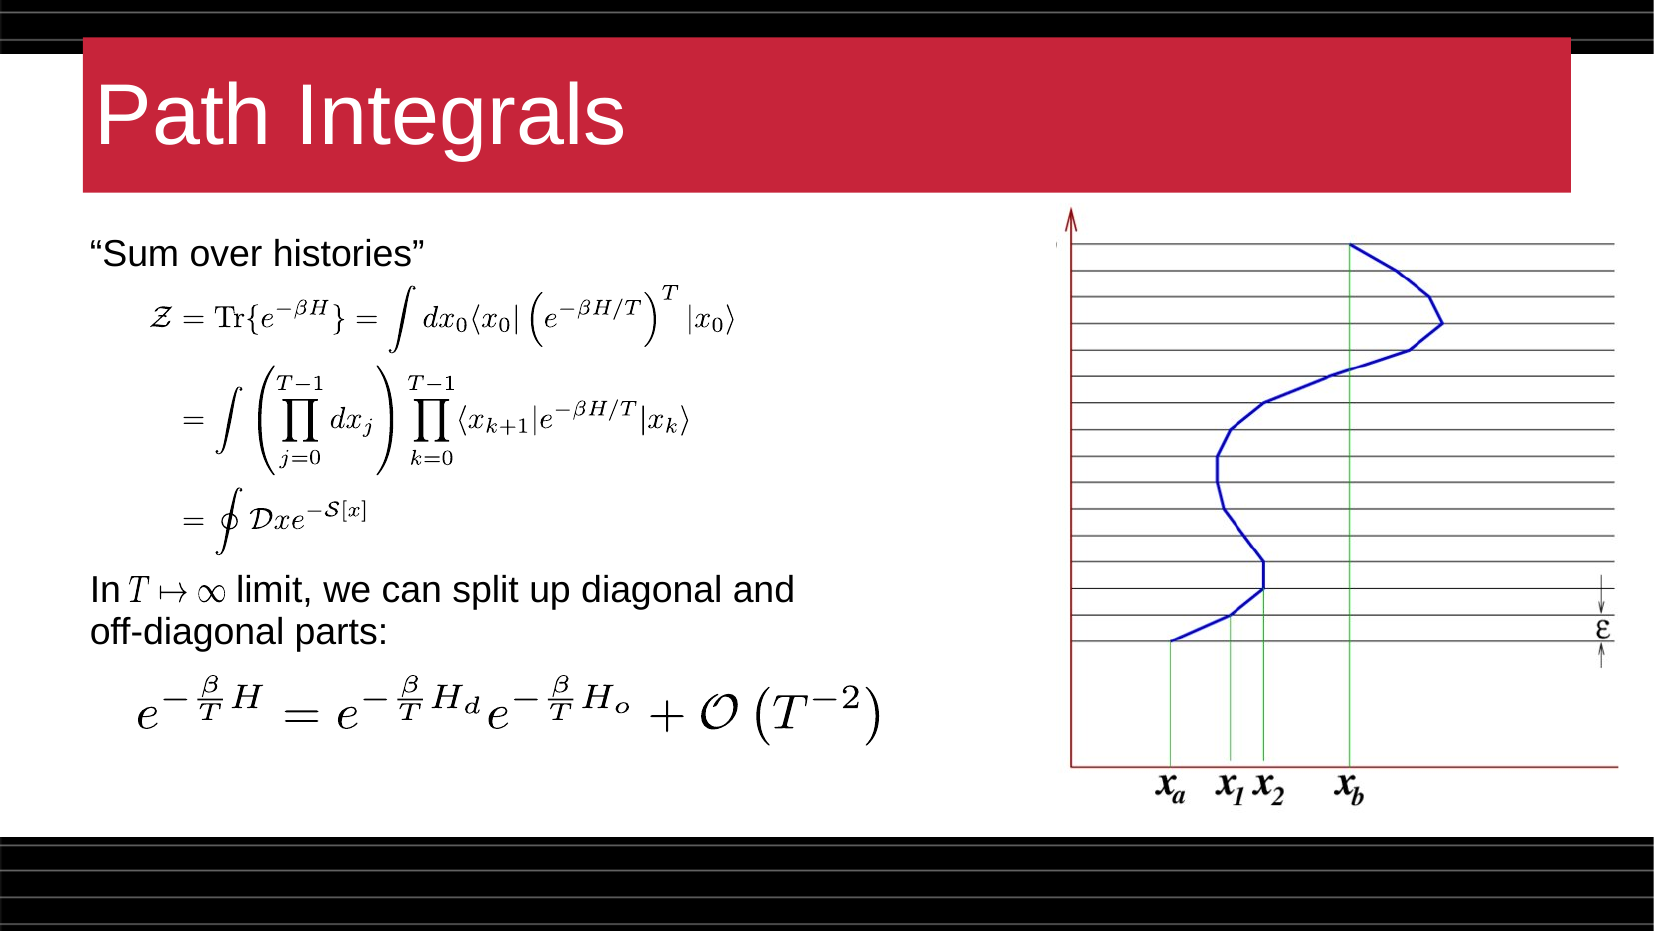

# Path Integrals
“Sum over histories”
In limit, we can split up diagonal and off-diagonal parts: